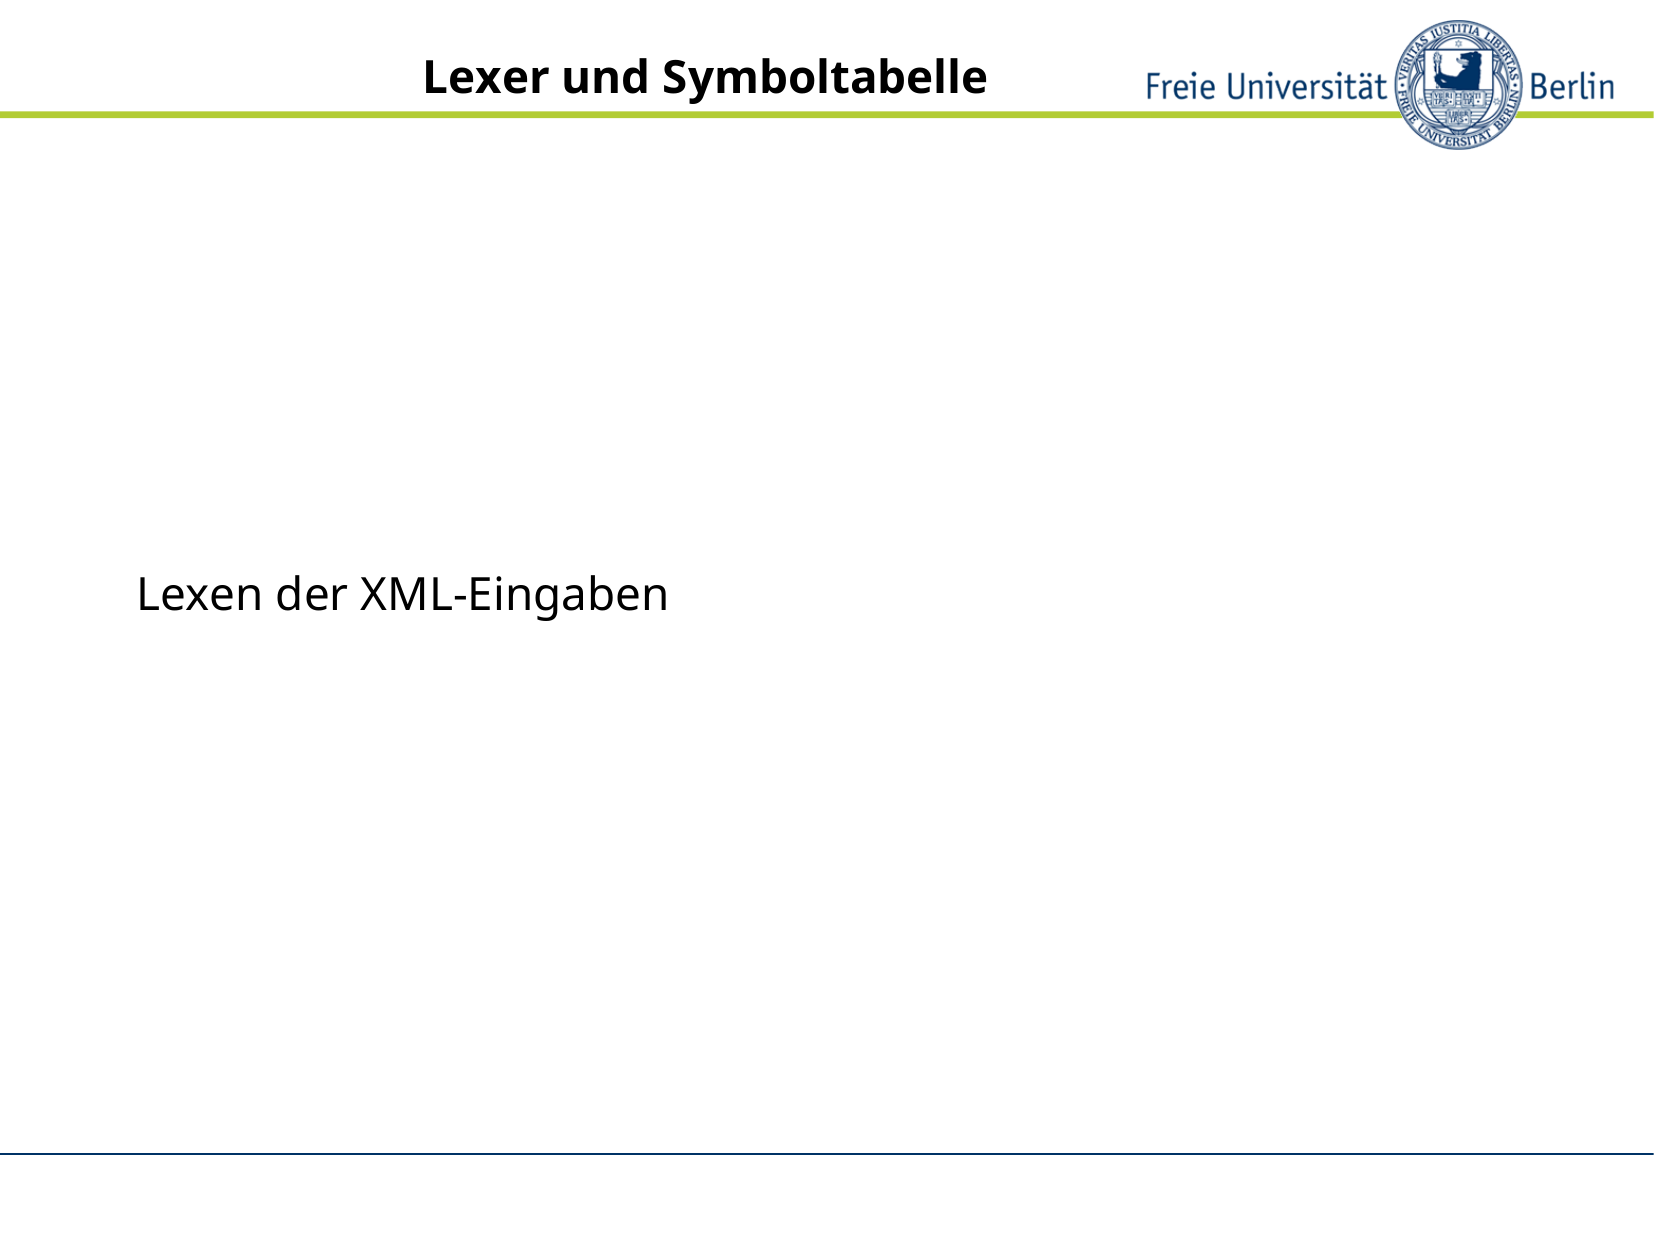

# Lexer und Symboltabelle
Lexen der XML-Eingaben